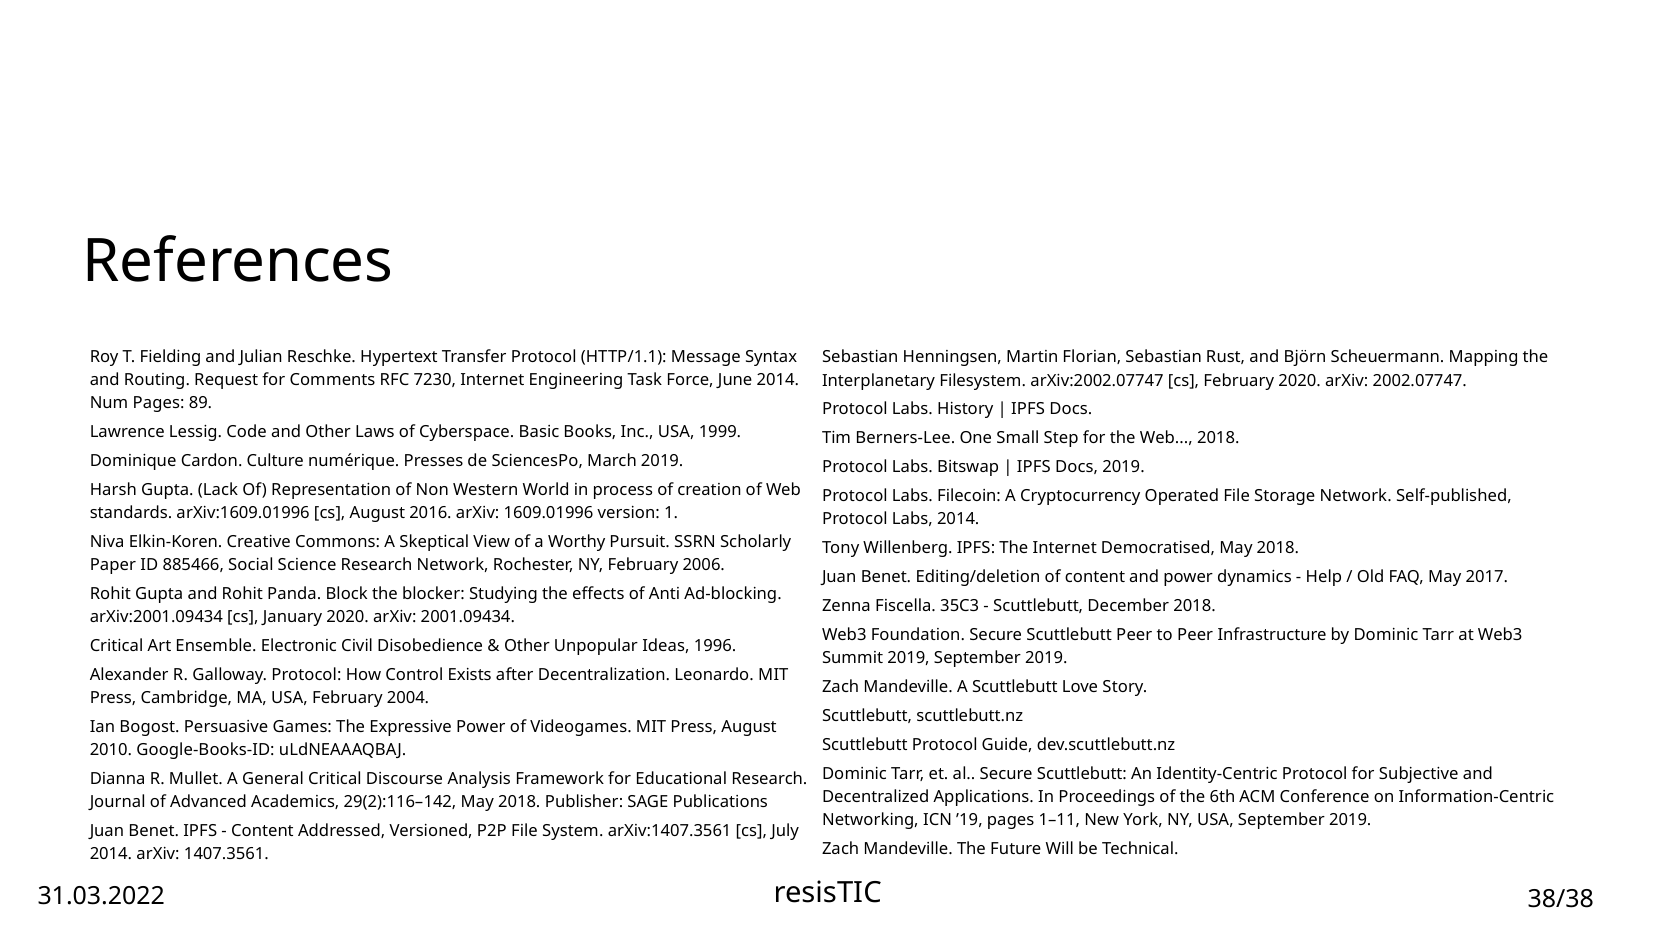

# References
Roy T. Fielding and Julian Reschke. Hypertext Transfer Protocol (HTTP/1.1): Message Syntax and Routing. Request for Comments RFC 7230, Internet Engineering Task Force, June 2014. Num Pages: 89.
Lawrence Lessig. Code and Other Laws of Cyberspace. Basic Books, Inc., USA, 1999.
Dominique Cardon. Culture numérique. Presses de SciencesPo, March 2019.
Harsh Gupta. (Lack Of) Representation of Non Western World in process of creation of Web standards. arXiv:1609.01996 [cs], August 2016. arXiv: 1609.01996 version: 1.
Niva Elkin-Koren. Creative Commons: A Skeptical View of a Worthy Pursuit. SSRN Scholarly Paper ID 885466, Social Science Research Network, Rochester, NY, February 2006.
Rohit Gupta and Rohit Panda. Block the blocker: Studying the effects of Anti Ad-blocking. arXiv:2001.09434 [cs], January 2020. arXiv: 2001.09434.
Critical Art Ensemble. Electronic Civil Disobedience & Other Unpopular Ideas, 1996.
Alexander R. Galloway. Protocol: How Control Exists after Decentralization. Leonardo. MIT Press, Cambridge, MA, USA, February 2004.
Ian Bogost. Persuasive Games: The Expressive Power of Videogames. MIT Press, August 2010. Google-Books-ID: uLdNEAAAQBAJ.
Dianna R. Mullet. A General Critical Discourse Analysis Framework for Educational Research. Journal of Advanced Academics, 29(2):116–142, May 2018. Publisher: SAGE Publications
Juan Benet. IPFS - Content Addressed, Versioned, P2P File System. arXiv:1407.3561 [cs], July 2014. arXiv: 1407.3561.
Sebastian Henningsen, Martin Florian, Sebastian Rust, and Björn Scheuermann. Mapping the Interplanetary Filesystem. arXiv:2002.07747 [cs], February 2020. arXiv: 2002.07747.
Protocol Labs. History | IPFS Docs.
Tim Berners-Lee. One Small Step for the Web..., 2018.
Protocol Labs. Bitswap | IPFS Docs, 2019.
Protocol Labs. Filecoin: A Cryptocurrency Operated File Storage Network. Self-published, Protocol Labs, 2014.
Tony Willenberg. IPFS: The Internet Democratised, May 2018.
Juan Benet. Editing/deletion of content and power dynamics - Help / Old FAQ, May 2017.
Zenna Fiscella. 35C3 - Scuttlebutt, December 2018.
Web3 Foundation. Secure Scuttlebutt Peer to Peer Infrastructure by Dominic Tarr at Web3 Summit 2019, September 2019.
Zach Mandeville. A Scuttlebutt Love Story.
Scuttlebutt, scuttlebutt.nz
Scuttlebutt Protocol Guide, dev.scuttlebutt.nz
Dominic Tarr, et. al.. Secure Scuttlebutt: An Identity-Centric Protocol for Subjective and Decentralized Applications. In Proceedings of the 6th ACM Conference on Information-Centric Networking, ICN ’19, pages 1–11, New York, NY, USA, September 2019.
Zach Mandeville. The Future Will be Technical.
38/38